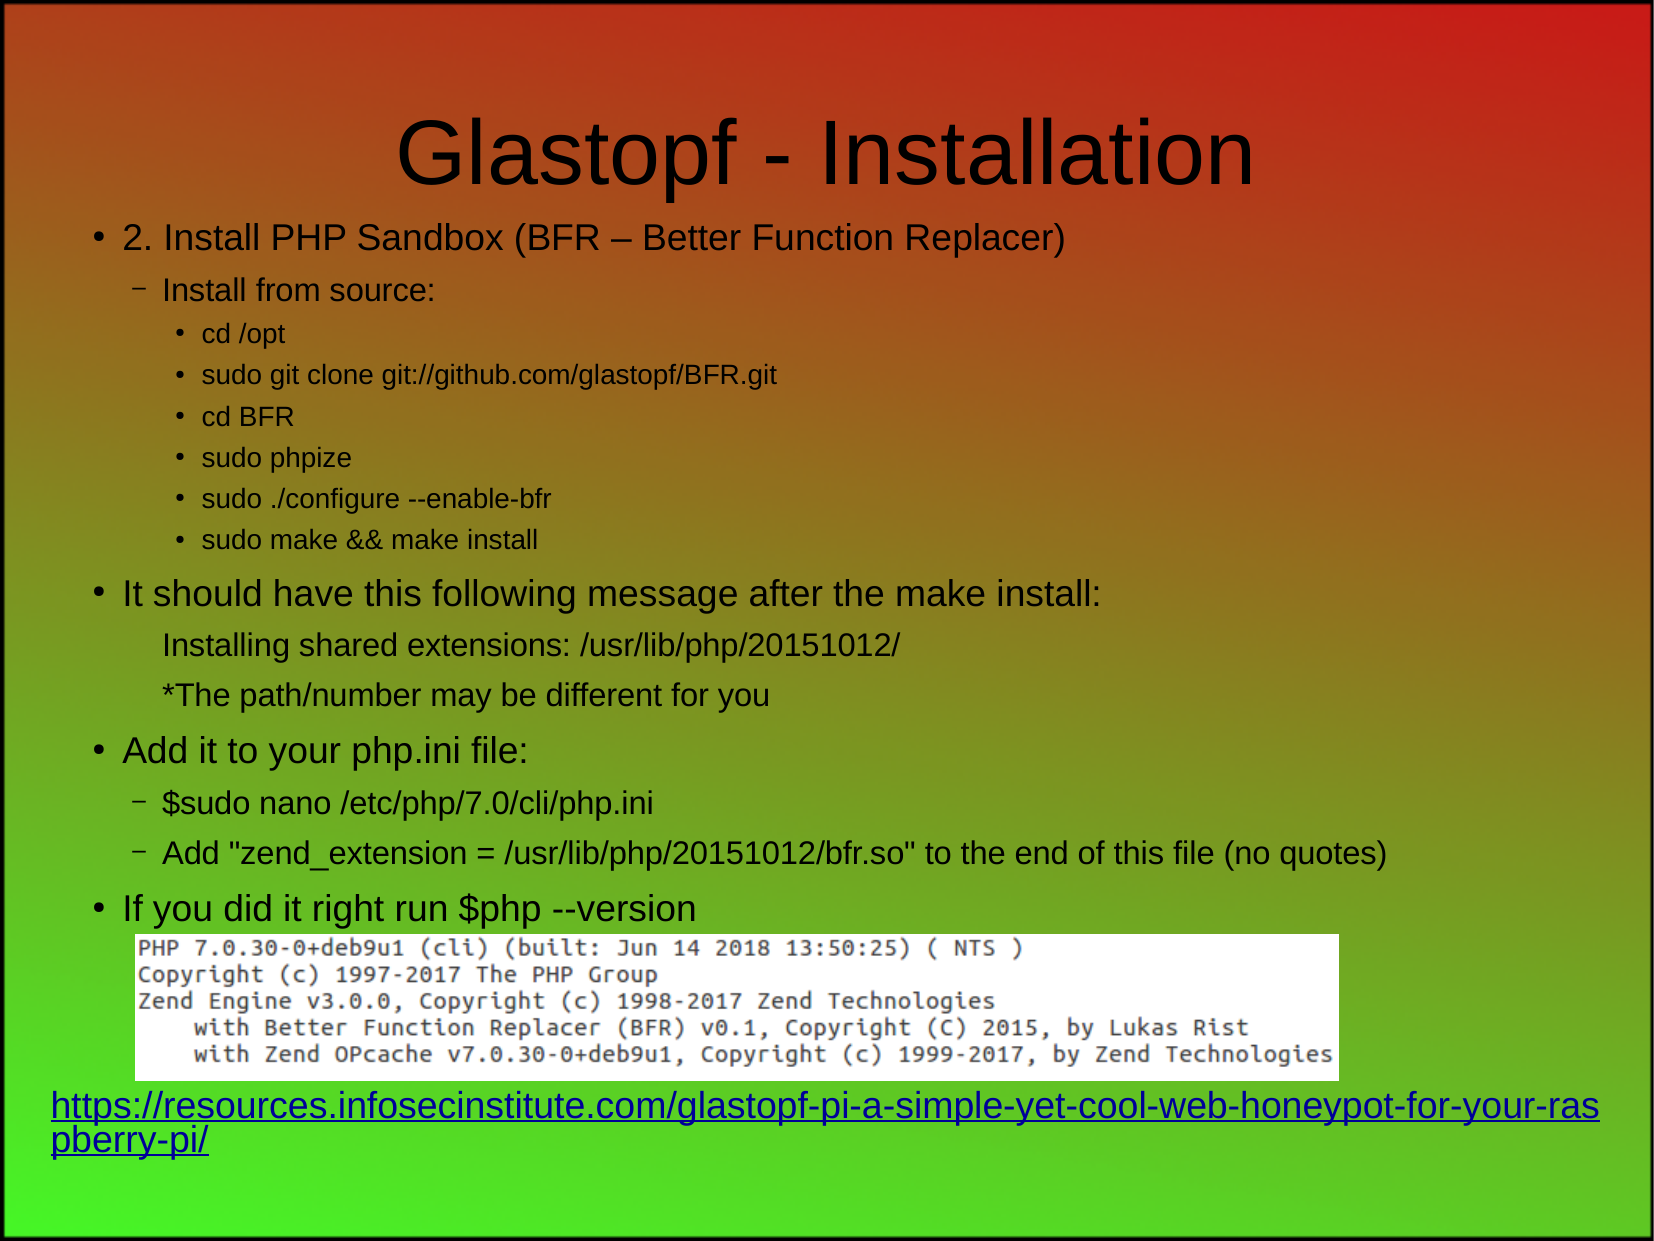

# Glastopf - Installation
2. Install PHP Sandbox (BFR – Better Function Replacer)
Install from source:
cd /opt
sudo git clone git://github.com/glastopf/BFR.git
cd BFR
sudo phpize
sudo ./configure --enable-bfr
sudo make && make install
It should have this following message after the make install:
Installing shared extensions: /usr/lib/php/20151012/
*The path/number may be different for you
Add it to your php.ini file:
$sudo nano /etc/php/7.0/cli/php.ini
Add "zend_extension = /usr/lib/php/20151012/bfr.so" to the end of this file (no quotes)
If you did it right run $php --version
https://resources.infosecinstitute.com/glastopf-pi-a-simple-yet-cool-web-honeypot-for-your-raspberry-pi/